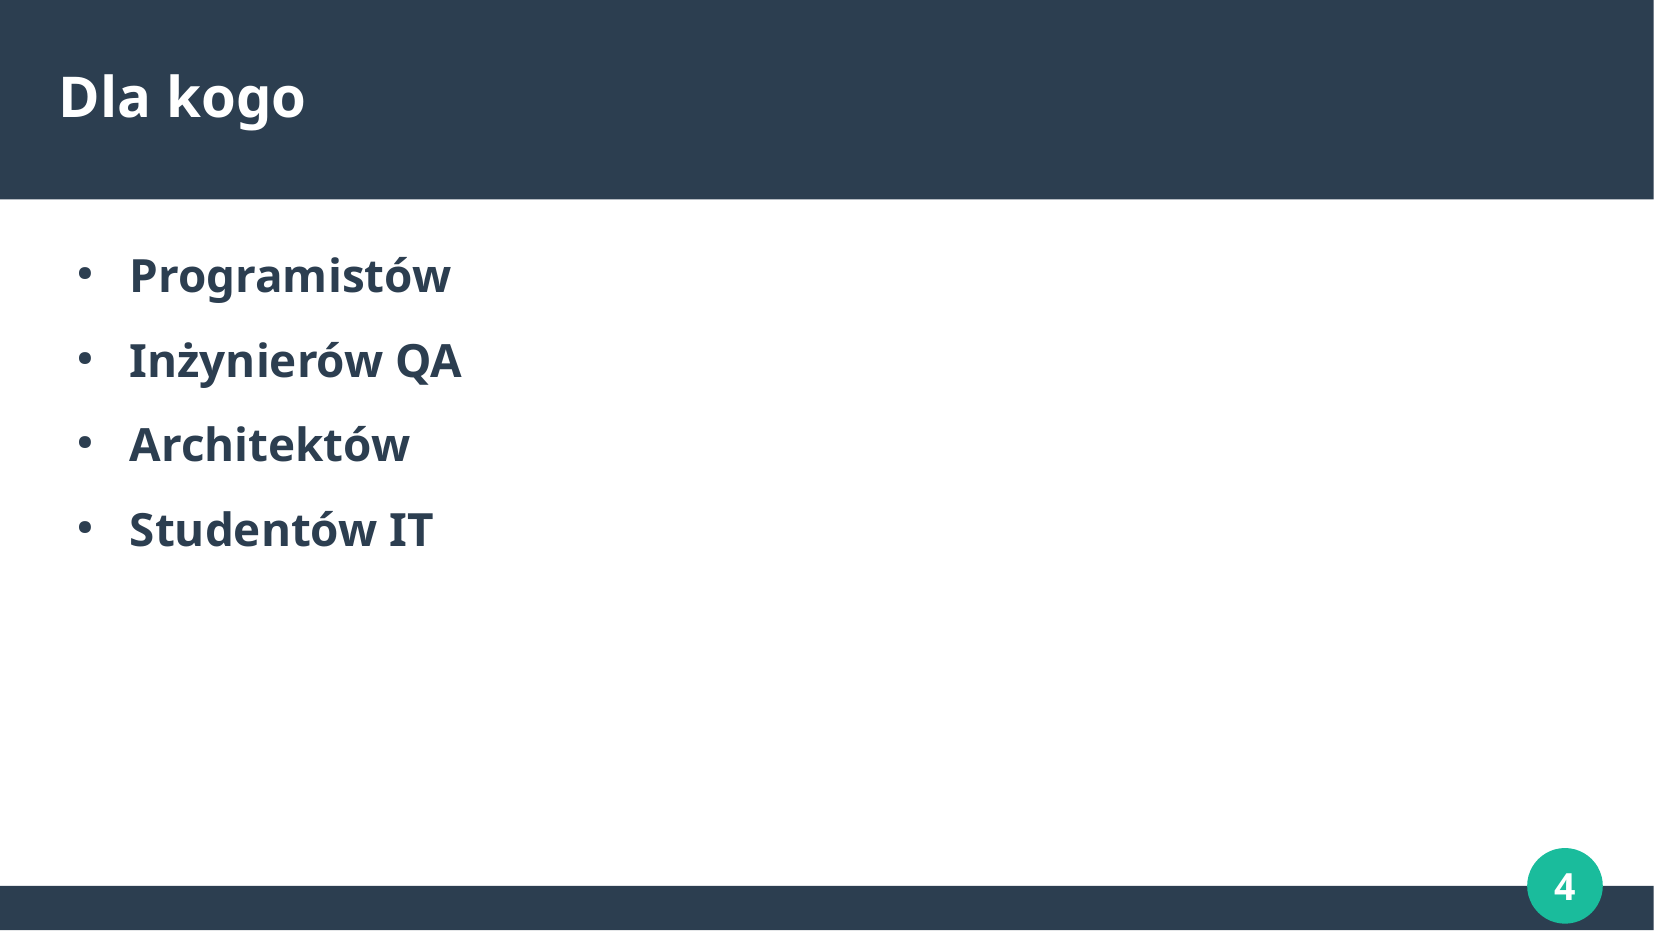

# Dla kogo
Programistów
Inżynierów QA
Architektów
Studentów IT